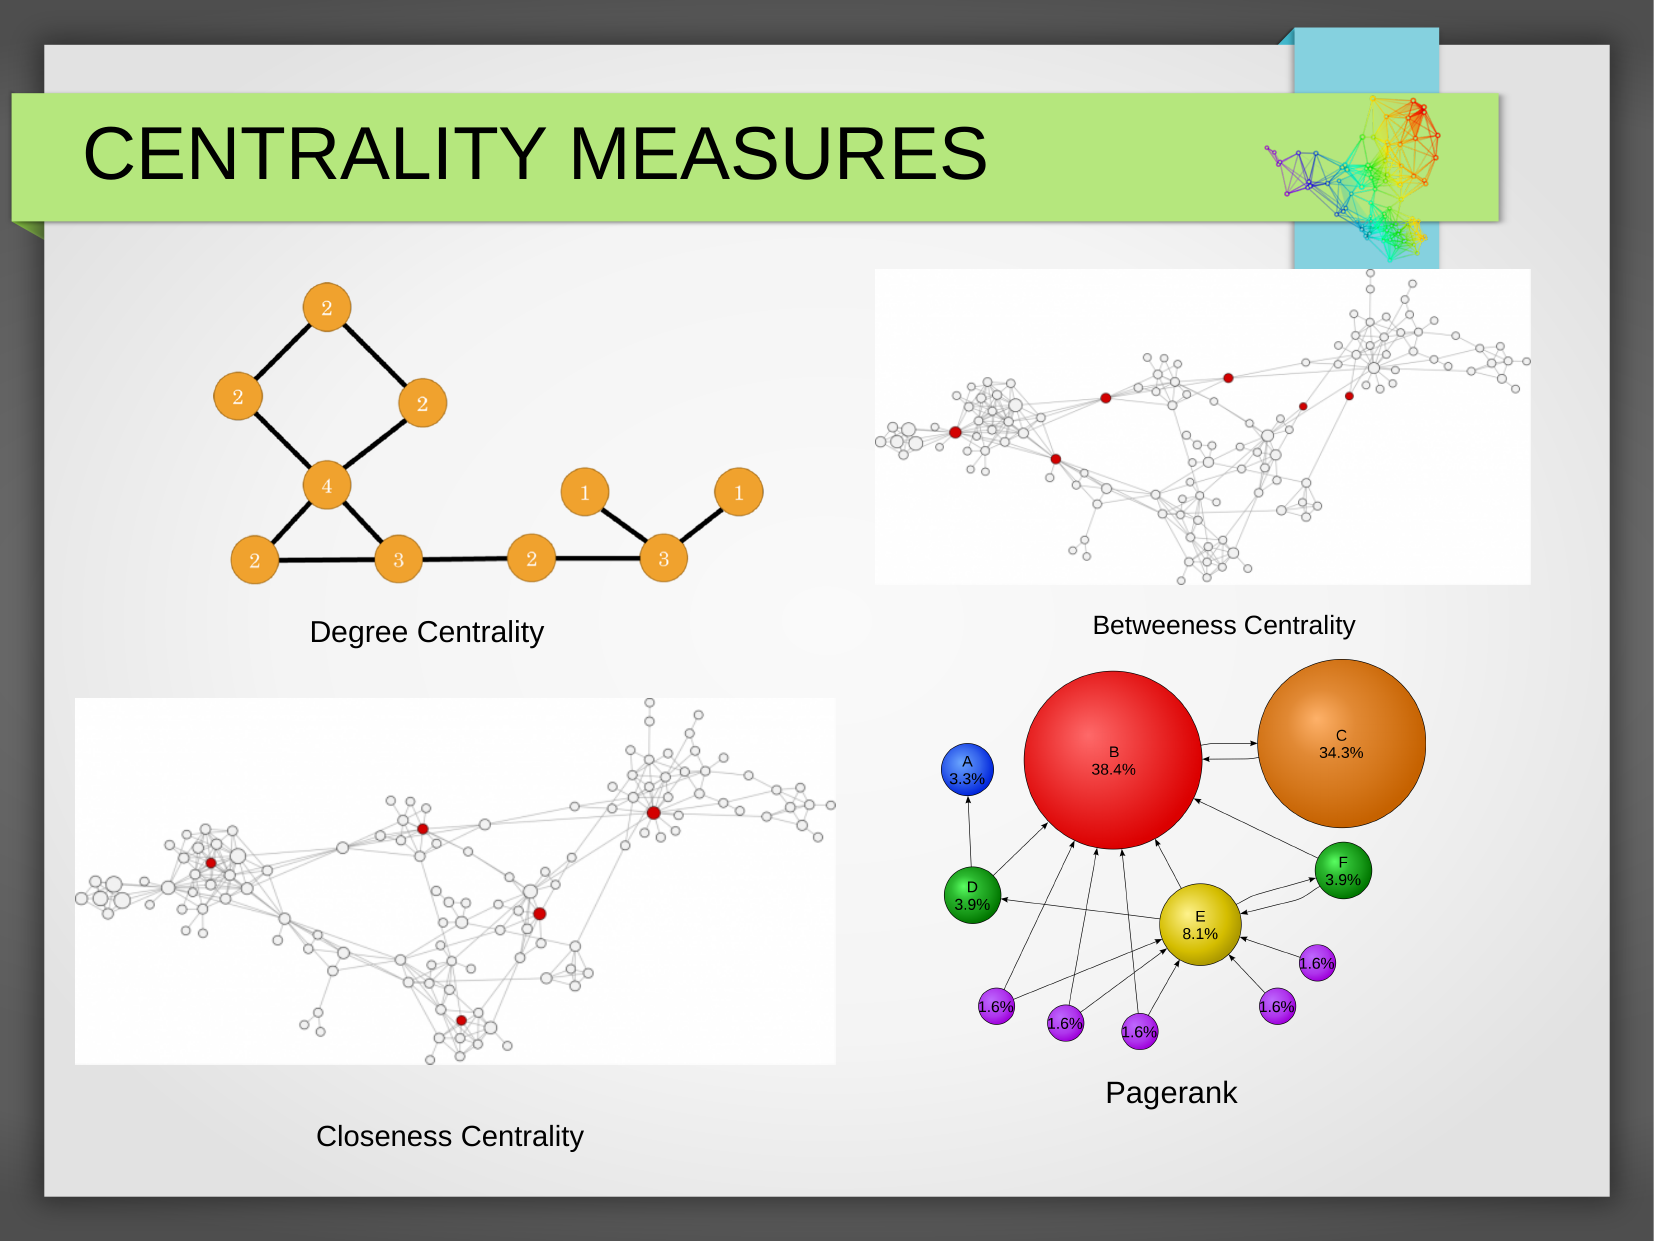

# CENTRALITY MEASURES
Betweeness Centrality
Degree Centrality
Pagerank
Closeness Centrality